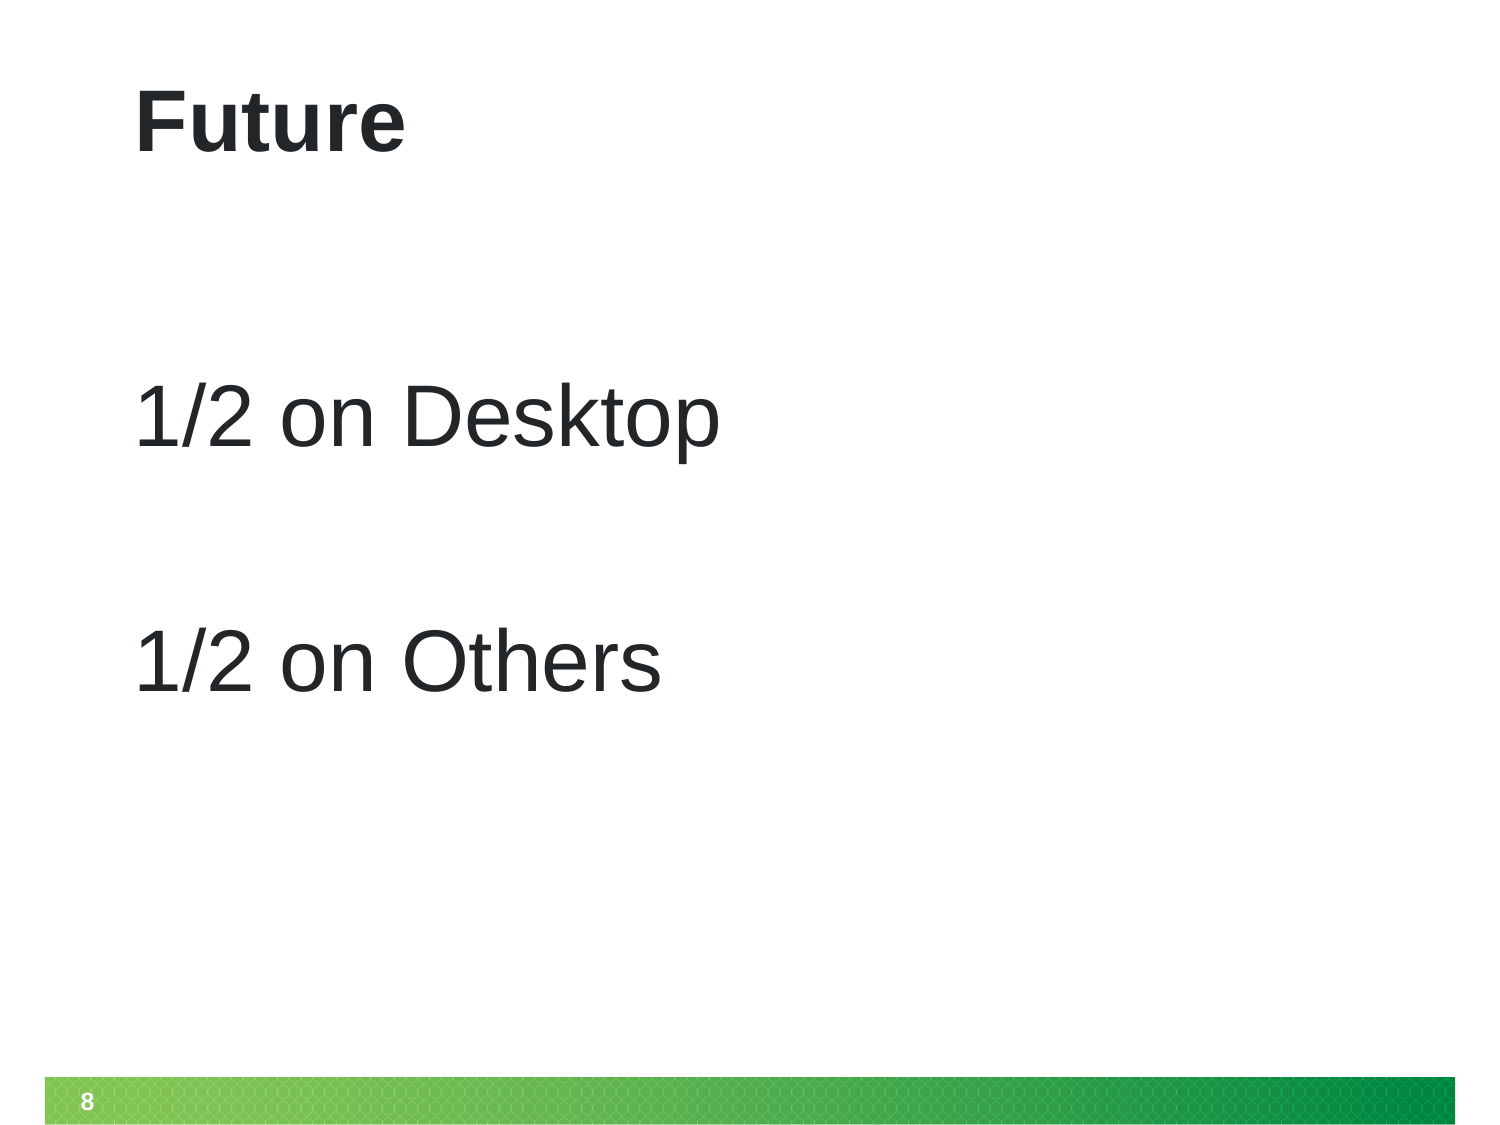

# Future
1/2 on Desktop
1/2 on Others